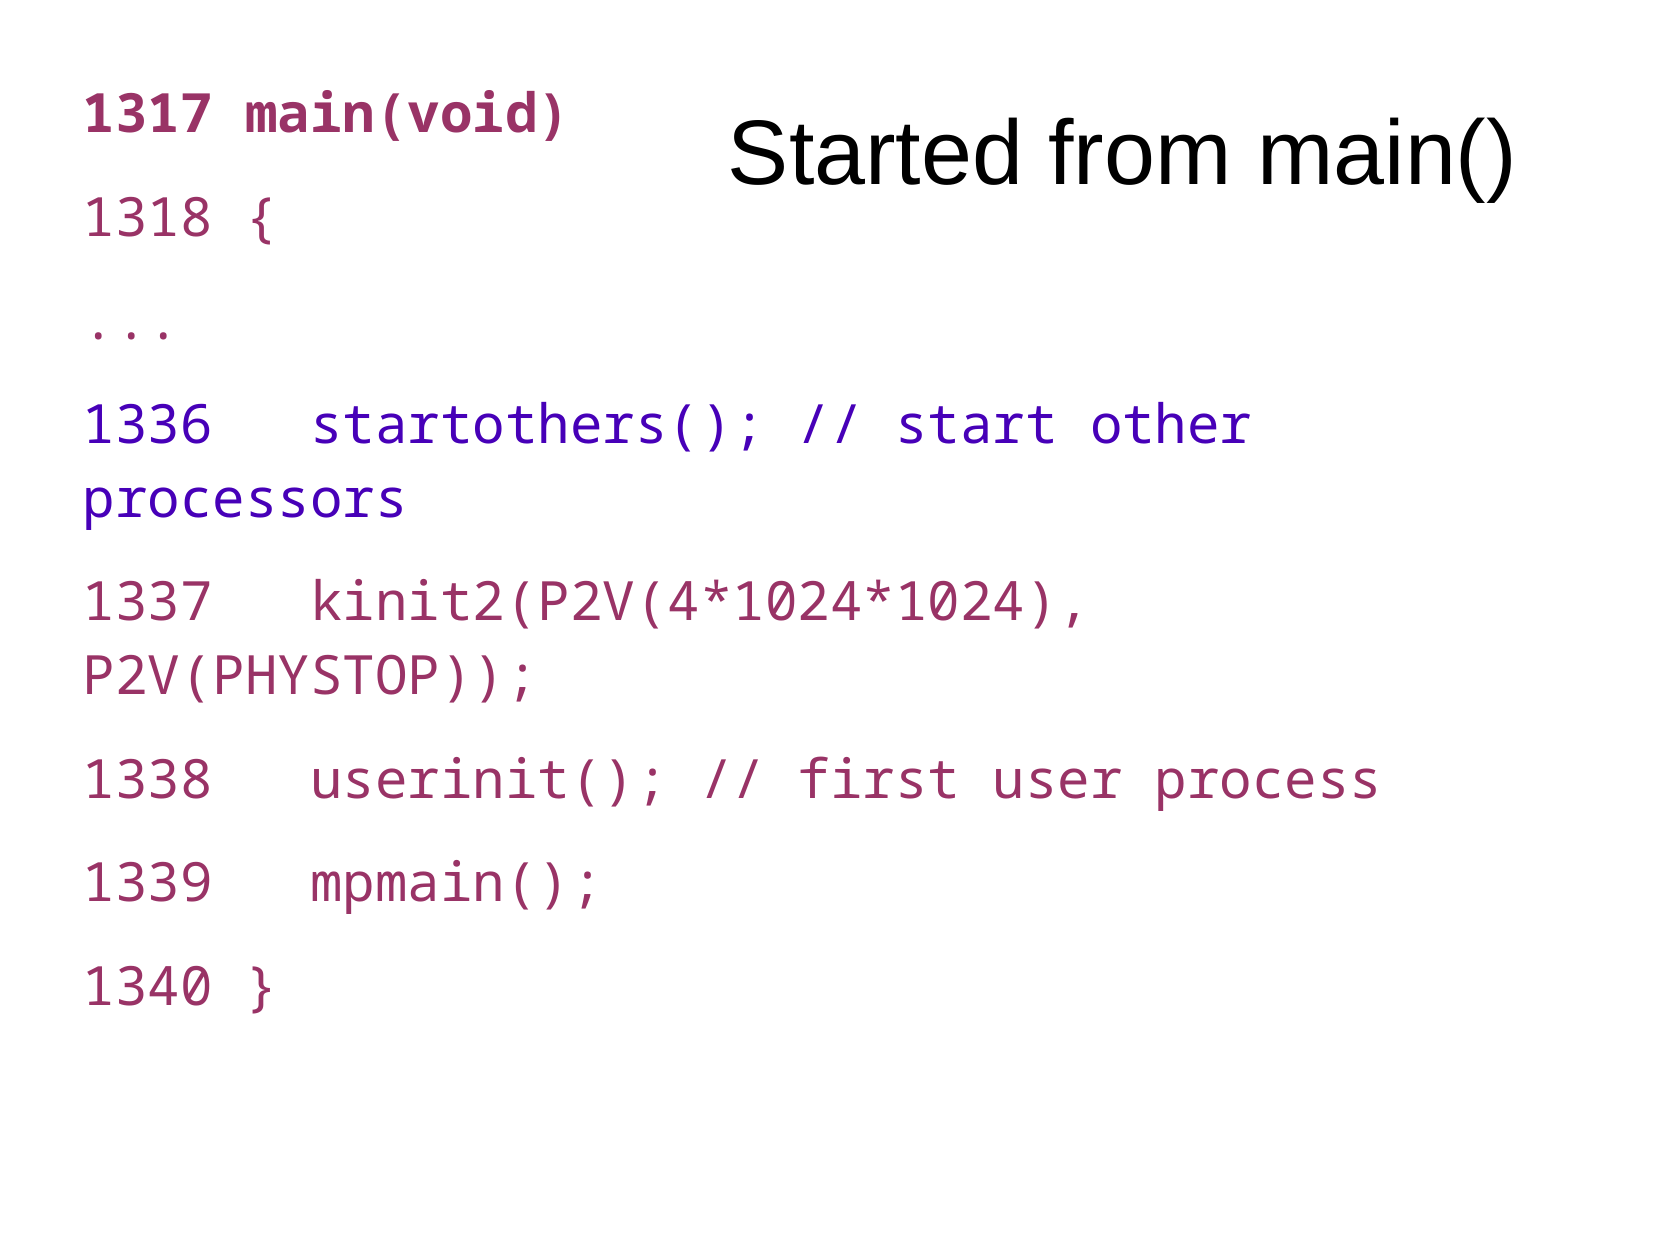

Started from main()
# 1317 main(void)
1318 {
...
1336 startothers(); // start other processors
1337 kinit2(P2V(4*1024*1024), P2V(PHYSTOP));
1338 userinit(); // first user process
1339 mpmain();
1340 }